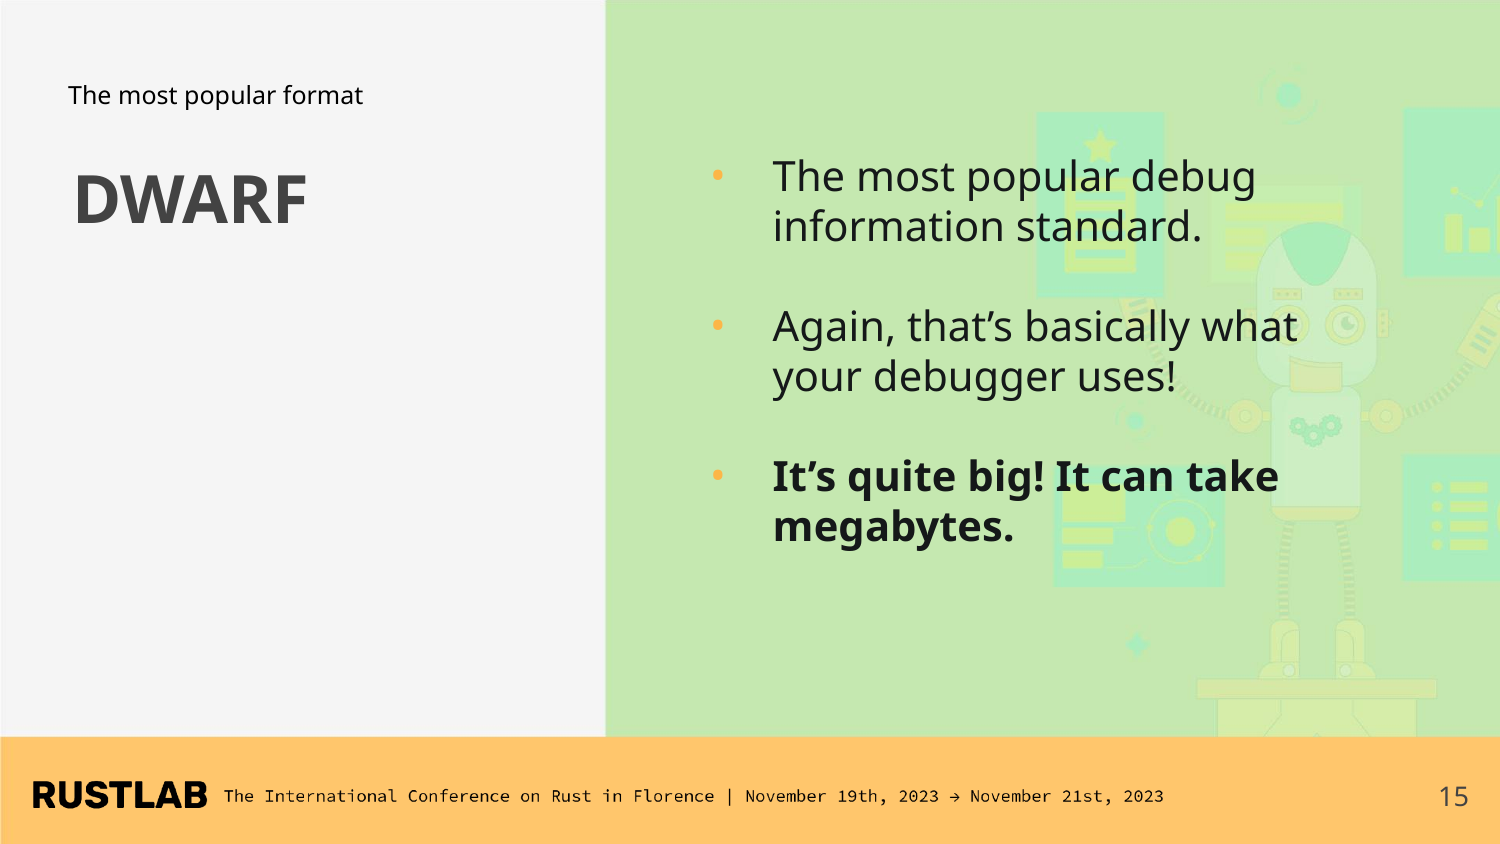

The most popular format
# The most popular debug information standard.
Again, that’s basically what your debugger uses!
It’s quite big! It can take megabytes.
DWARF